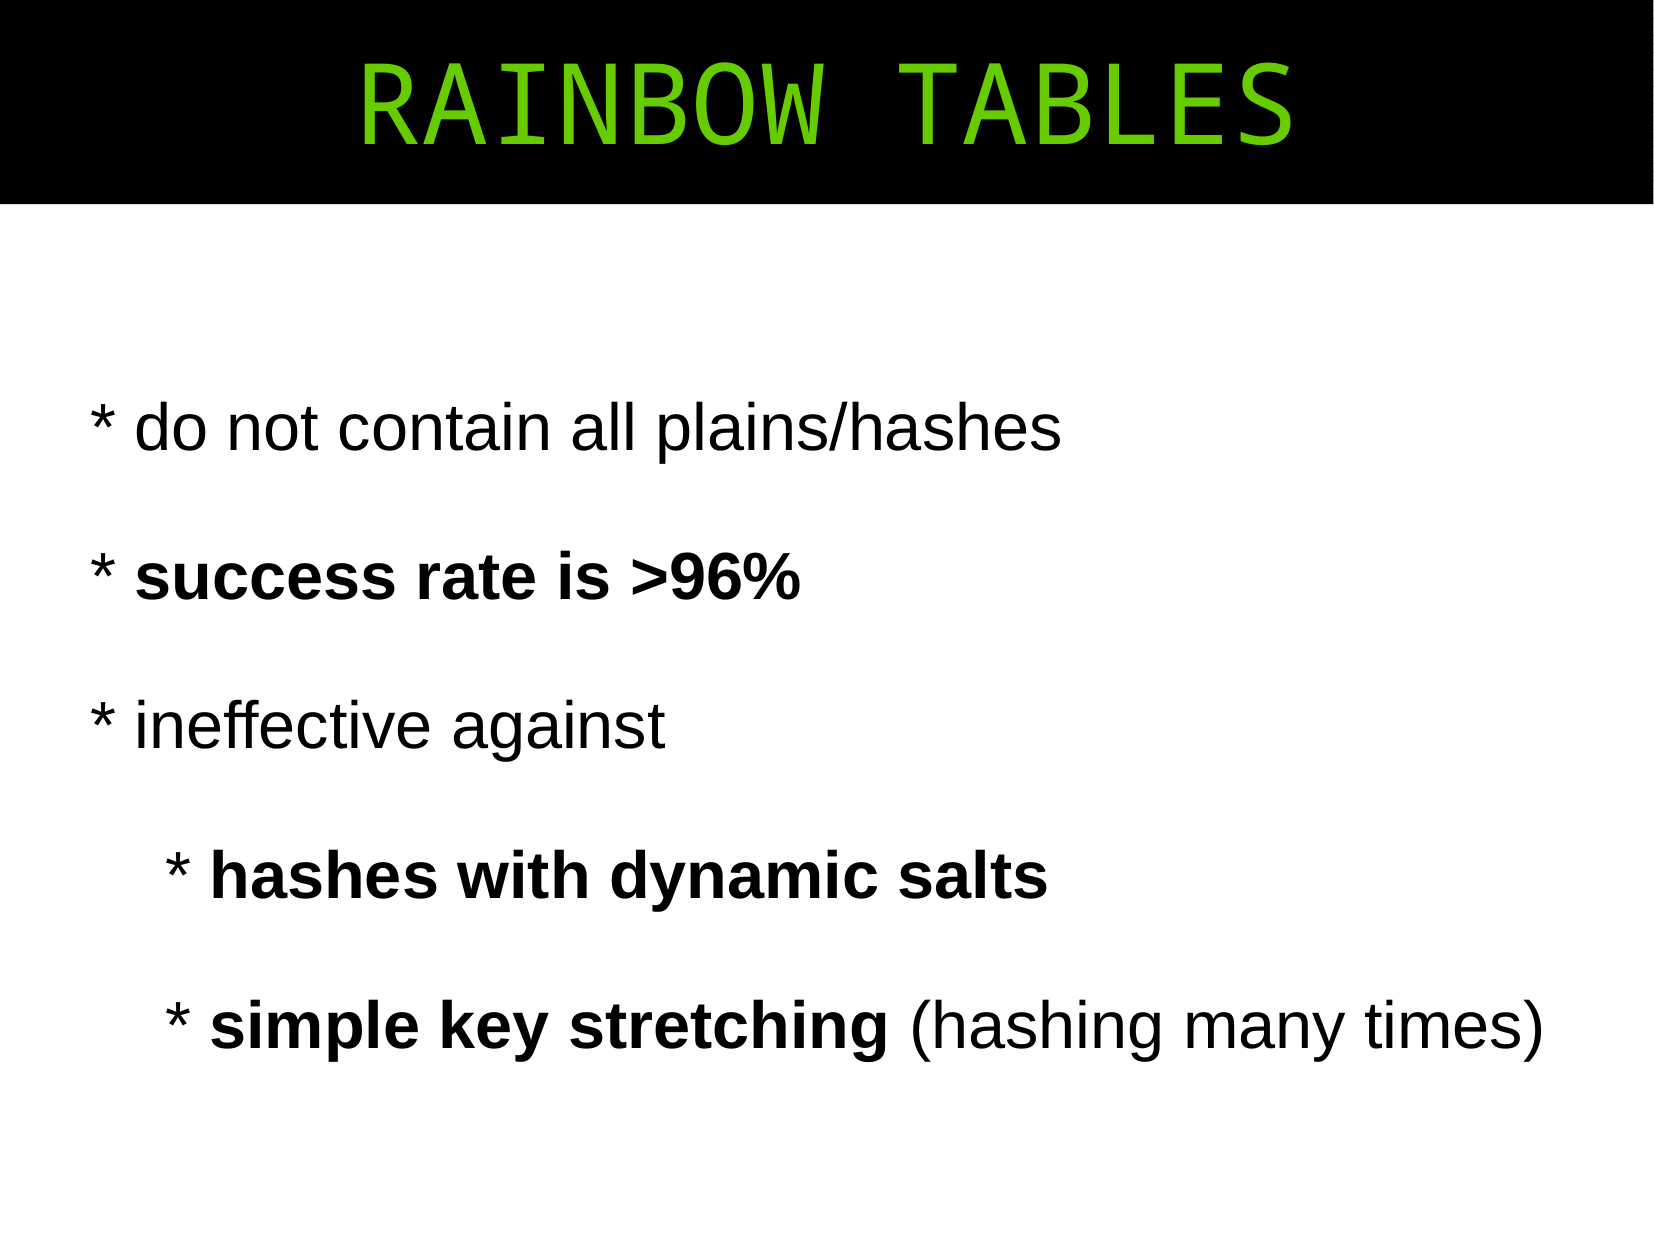

# RAINBOW TABLES
* do not contain all plains/hashes
* success rate is >96%
* ineffective against
	* hashes with dynamic salts
	* simple key stretching (hashing many times)